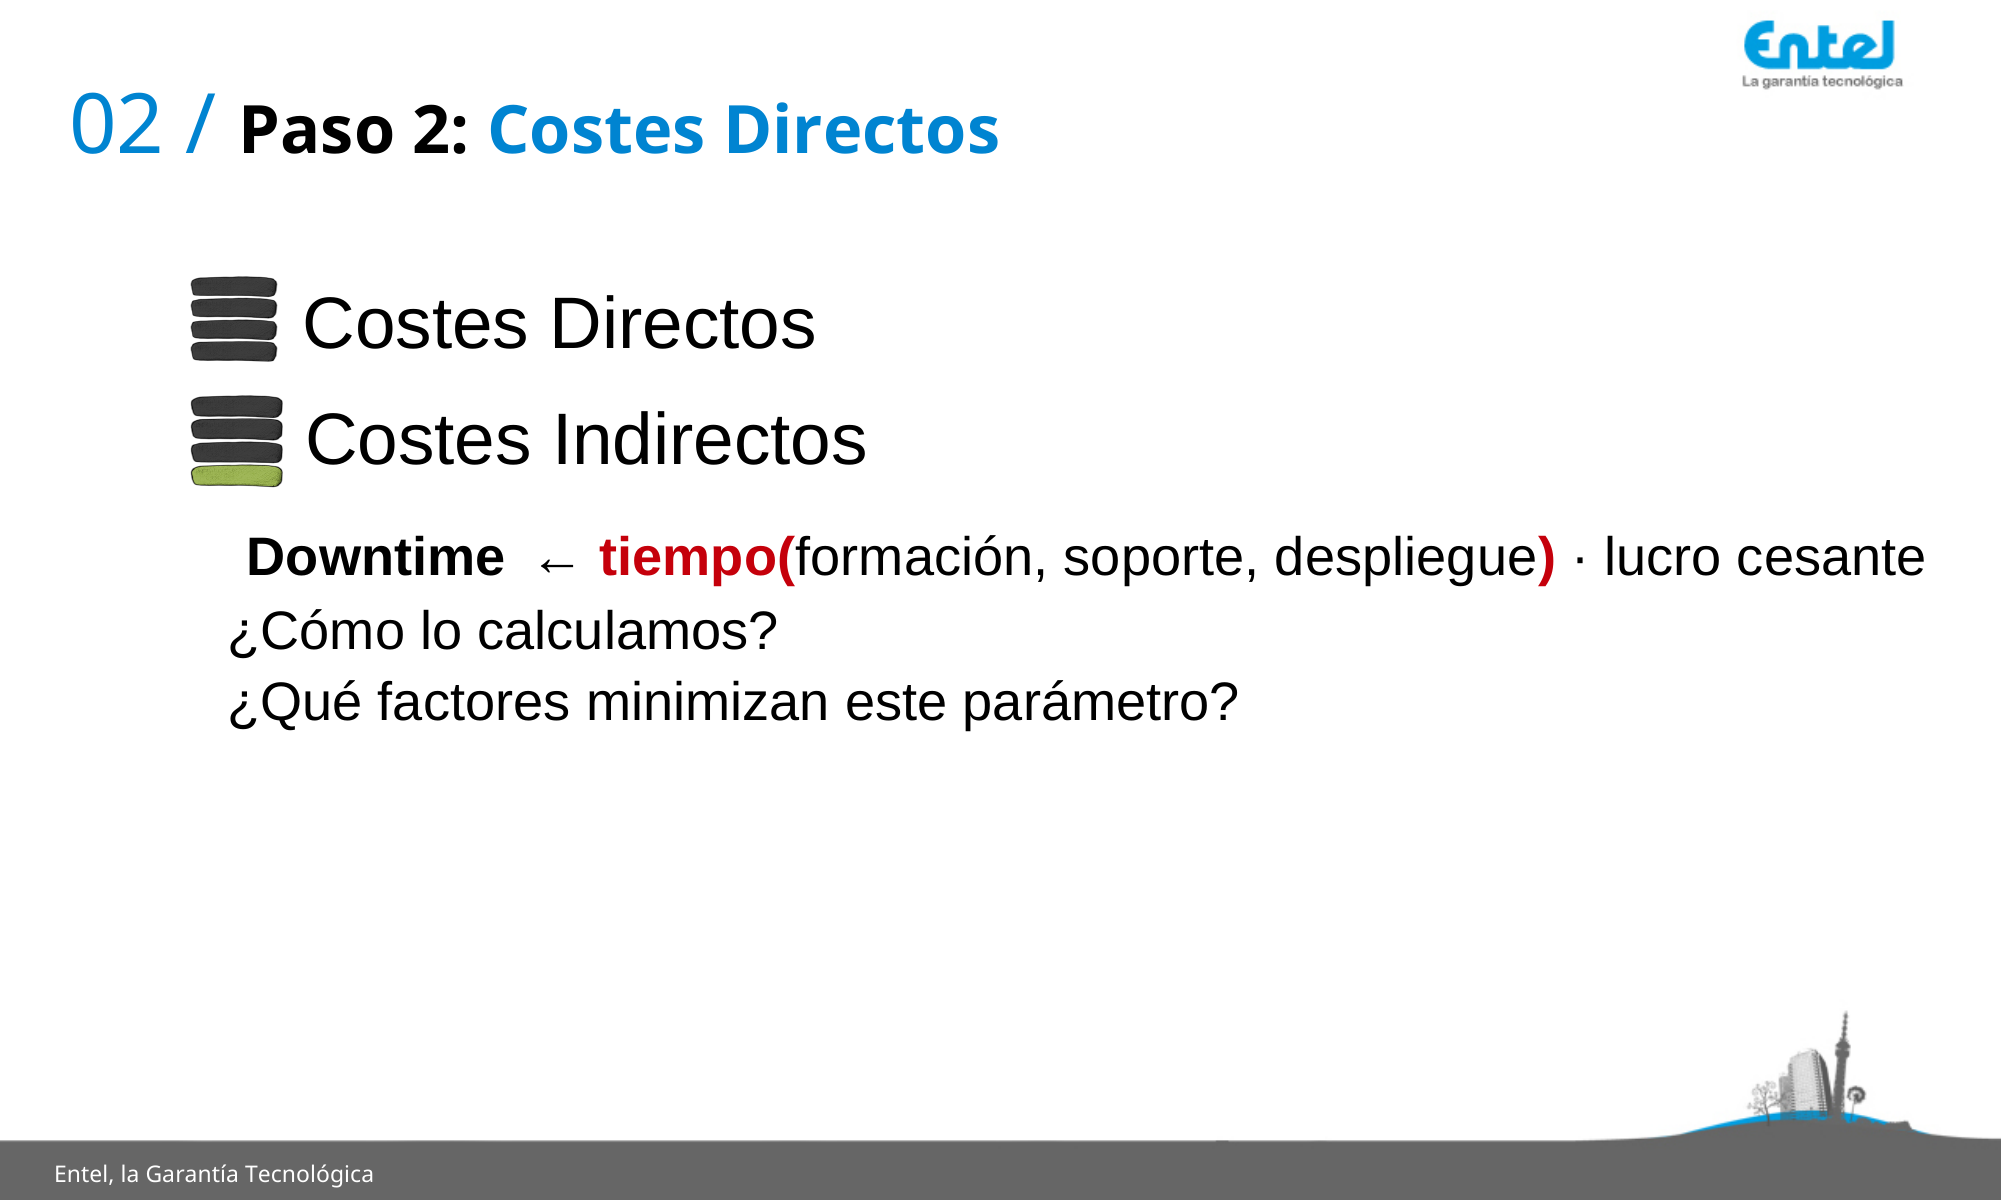

02 / Paso 2: Costes Directos
Costes Directos
Costes Indirectos
Downtime
← tiempo(formación, soporte, despliegue) · lucro cesante
¿Cómo lo calculamos?
¿Qué factores minimizan este parámetro?
Entel, la Garantía Tecnológica